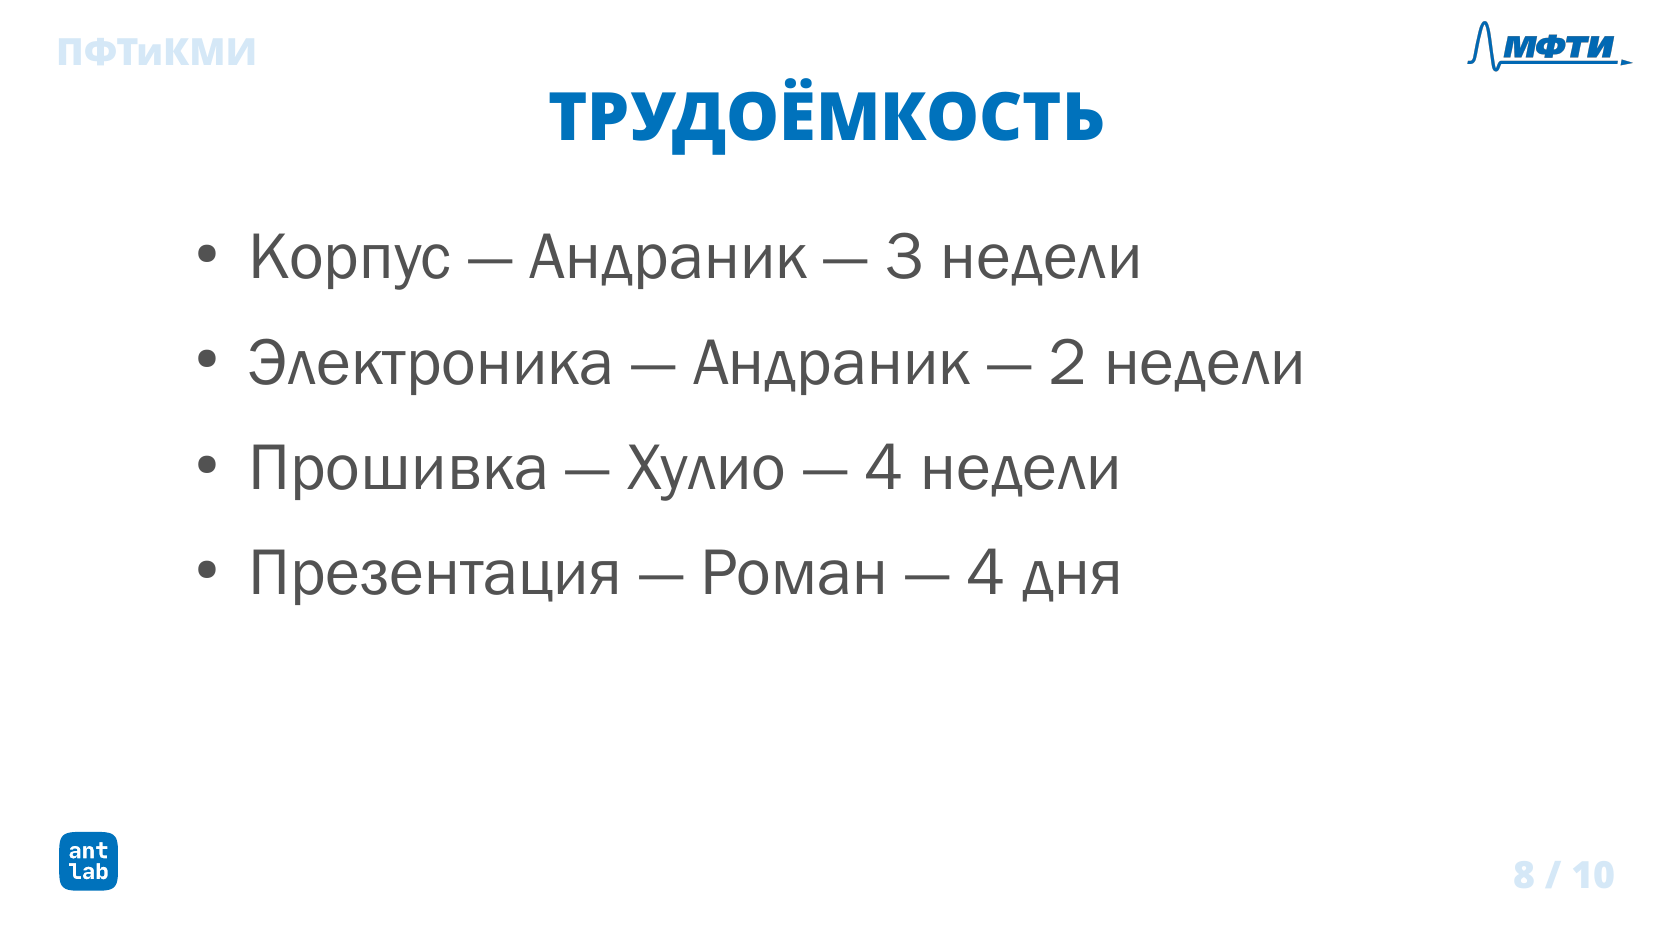

# ТРУДОЁМКОСТЬ
Корпус — Андраник — 3 недели
Электроника — Андраник — 2 недели
Прошивка — Хулио — 4 недели
Презентация — Роман — 4 дня